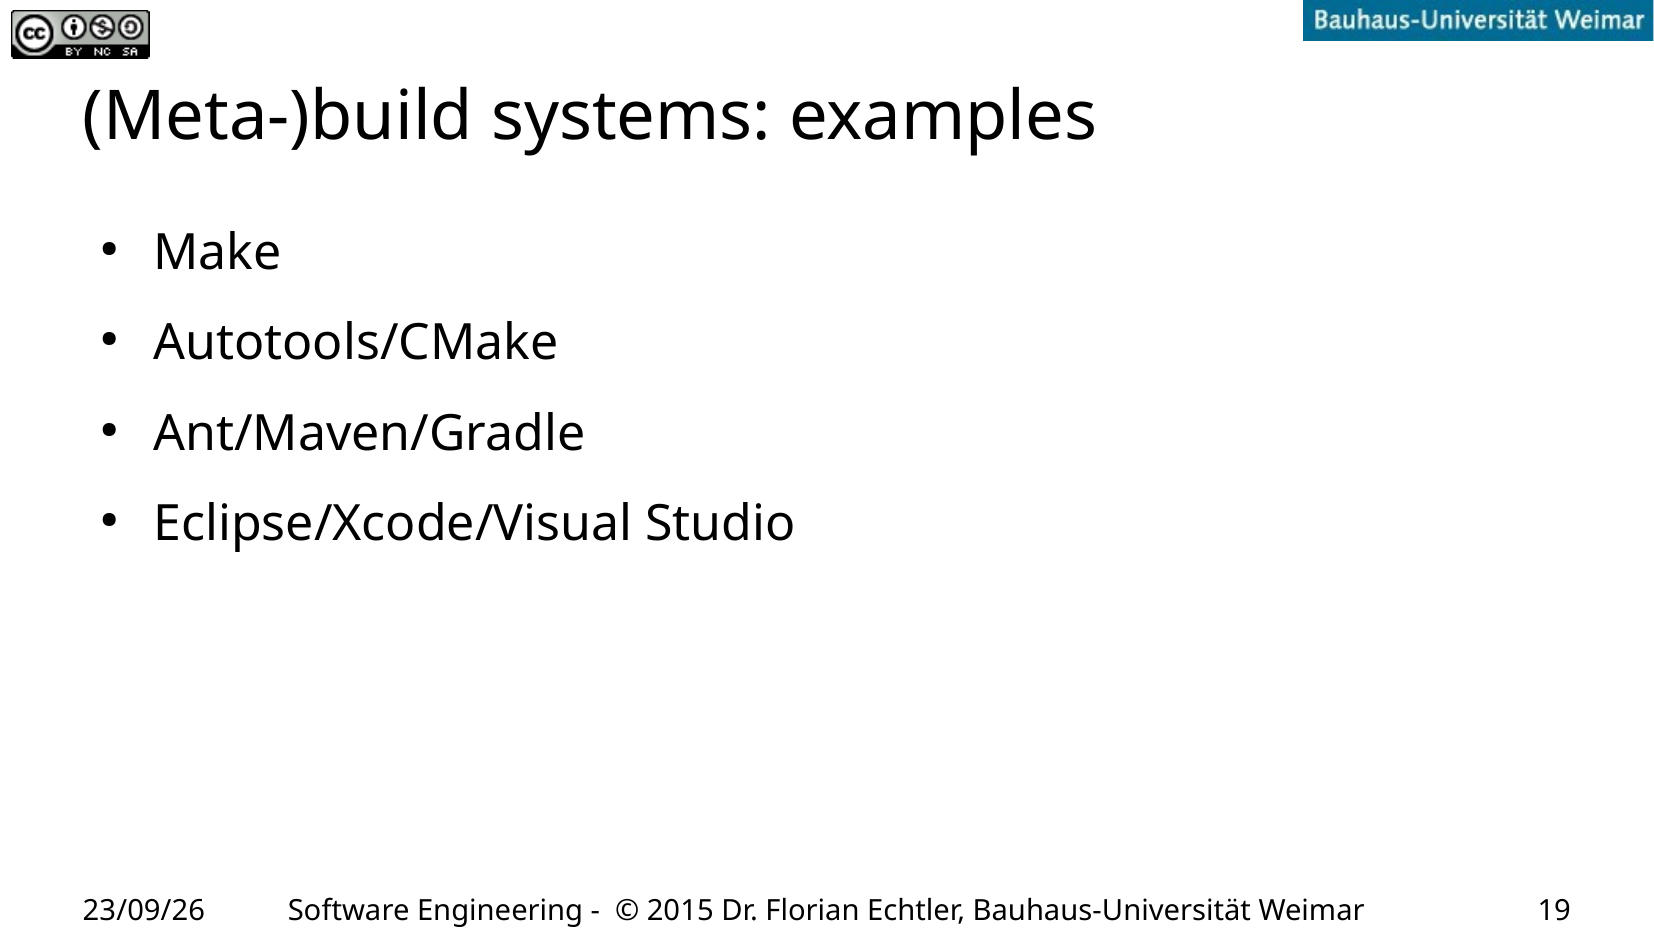

# (Meta-)build systems: examples
Make
Autotools/CMake
Ant/Maven/Gradle
Eclipse/Xcode/Visual Studio
Software Engineering - © 2015 Dr. Florian Echtler, Bauhaus-Universität Weimar
19